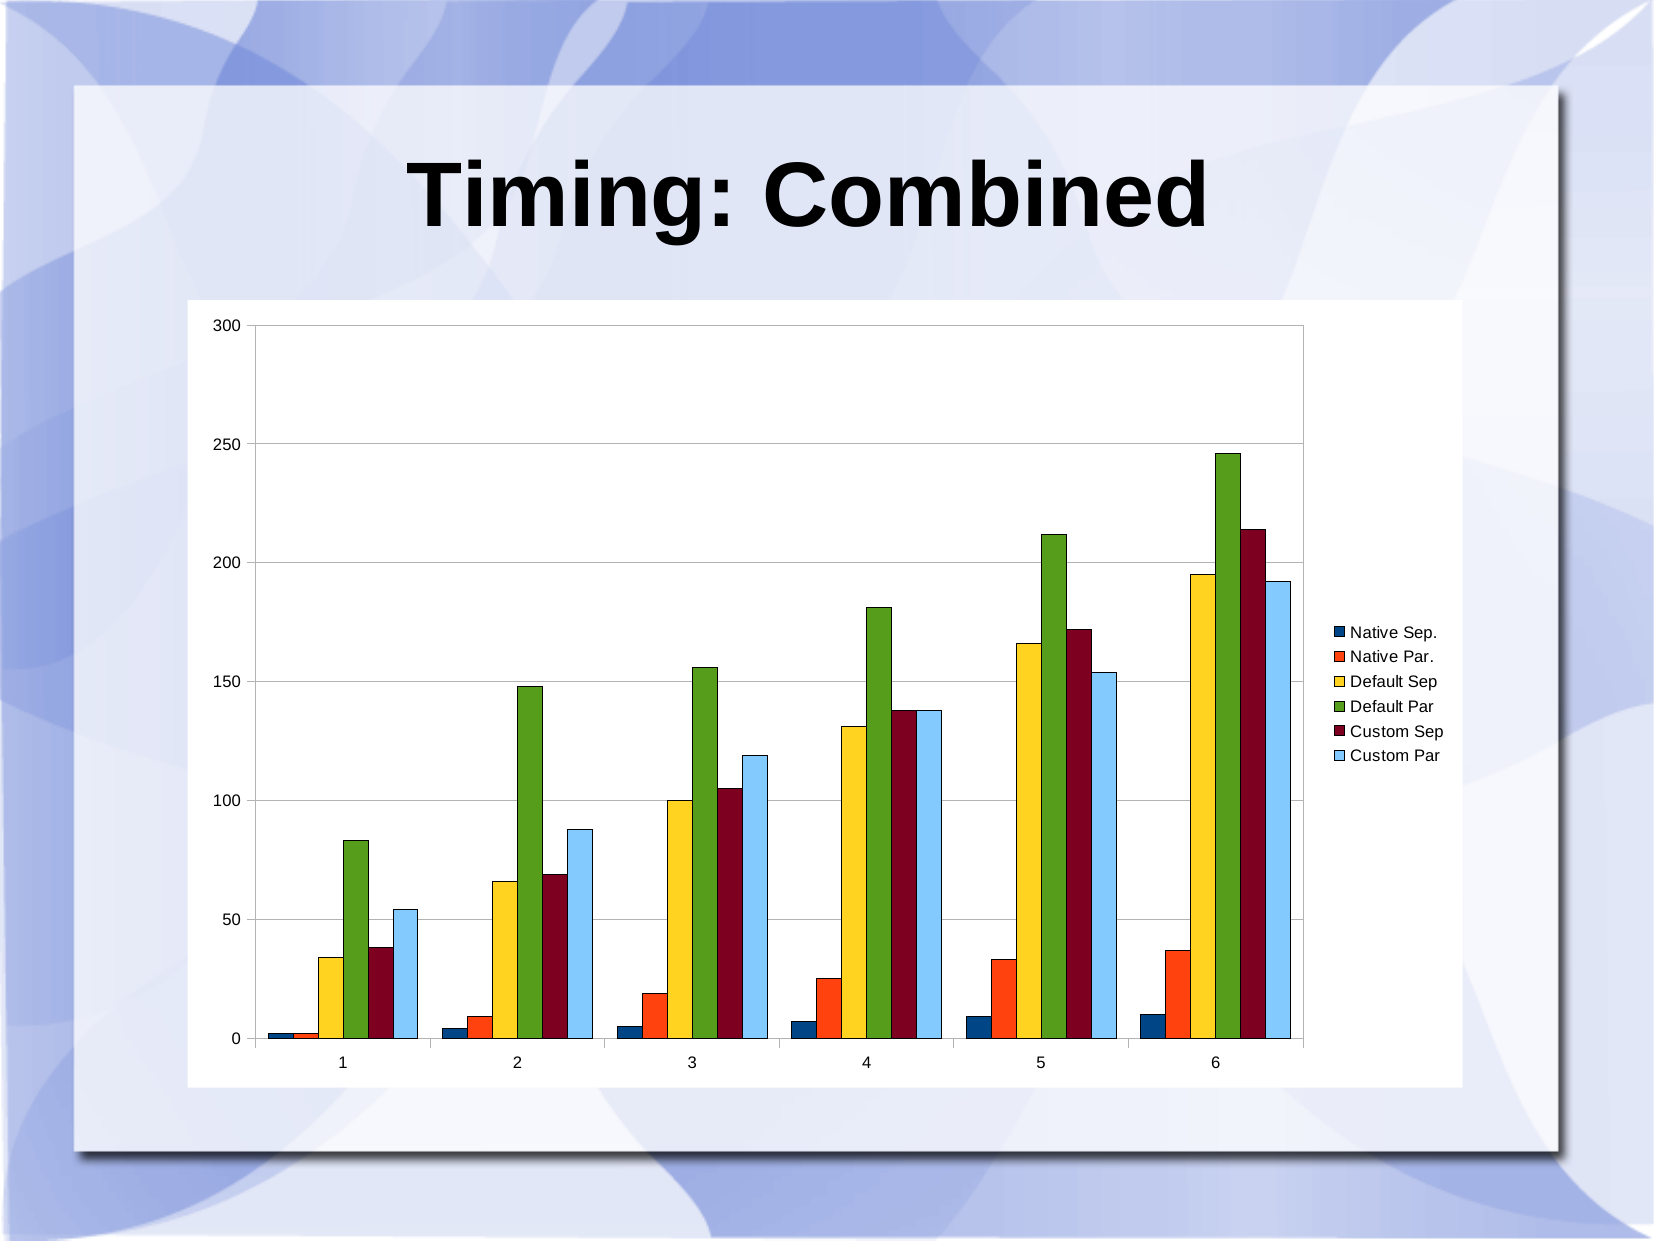

# Timing: Combined
### Chart
| Category | Native Sep. | Native Par. | Default Sep | Default Par | Custom Sep | Custom Par |
|---|---|---|---|---|---|---|
| 1 | 2.0 | 2.0 | 34.0 | 83.0 | 38.0 | 54.0 |
| 2 | 4.0 | 9.0 | 66.0 | 148.0 | 69.0 | 88.0 |
| 3 | 5.0 | 19.0 | 100.0 | 156.0 | 105.0 | 119.0 |
| 4 | 7.0 | 25.0 | 131.0 | 181.0 | 138.0 | 138.0 |
| 5 | 9.0 | 33.0 | 166.0 | 212.0 | 172.0 | 154.0 |
| 6 | 10.0 | 37.0 | 195.0 | 246.0 | 214.0 | 192.0 |